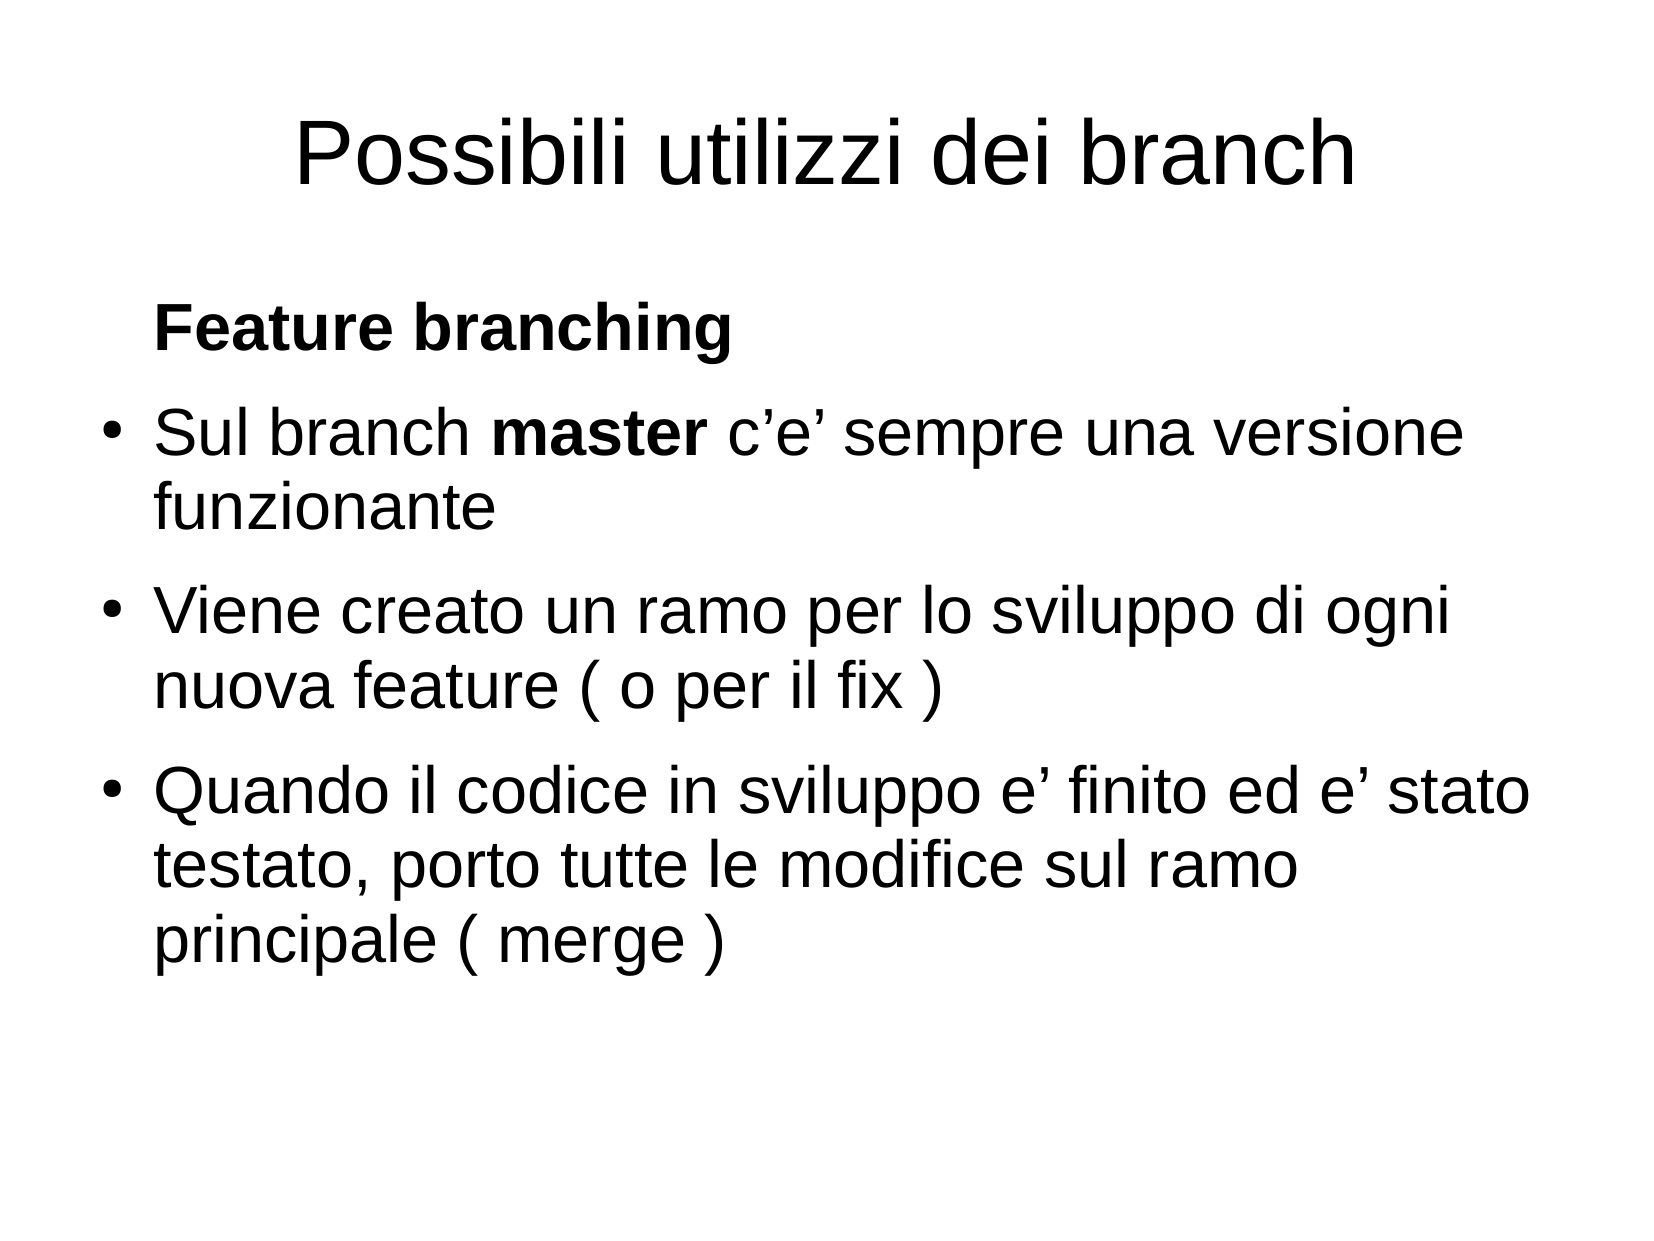

# Possibili utilizzi dei branch
Feature branching
Sul branch master c’e’ sempre una versione funzionante
Viene creato un ramo per lo sviluppo di ogni nuova feature ( o per il fix )
Quando il codice in sviluppo e’ finito ed e’ stato testato, porto tutte le modifice sul ramo principale ( merge )